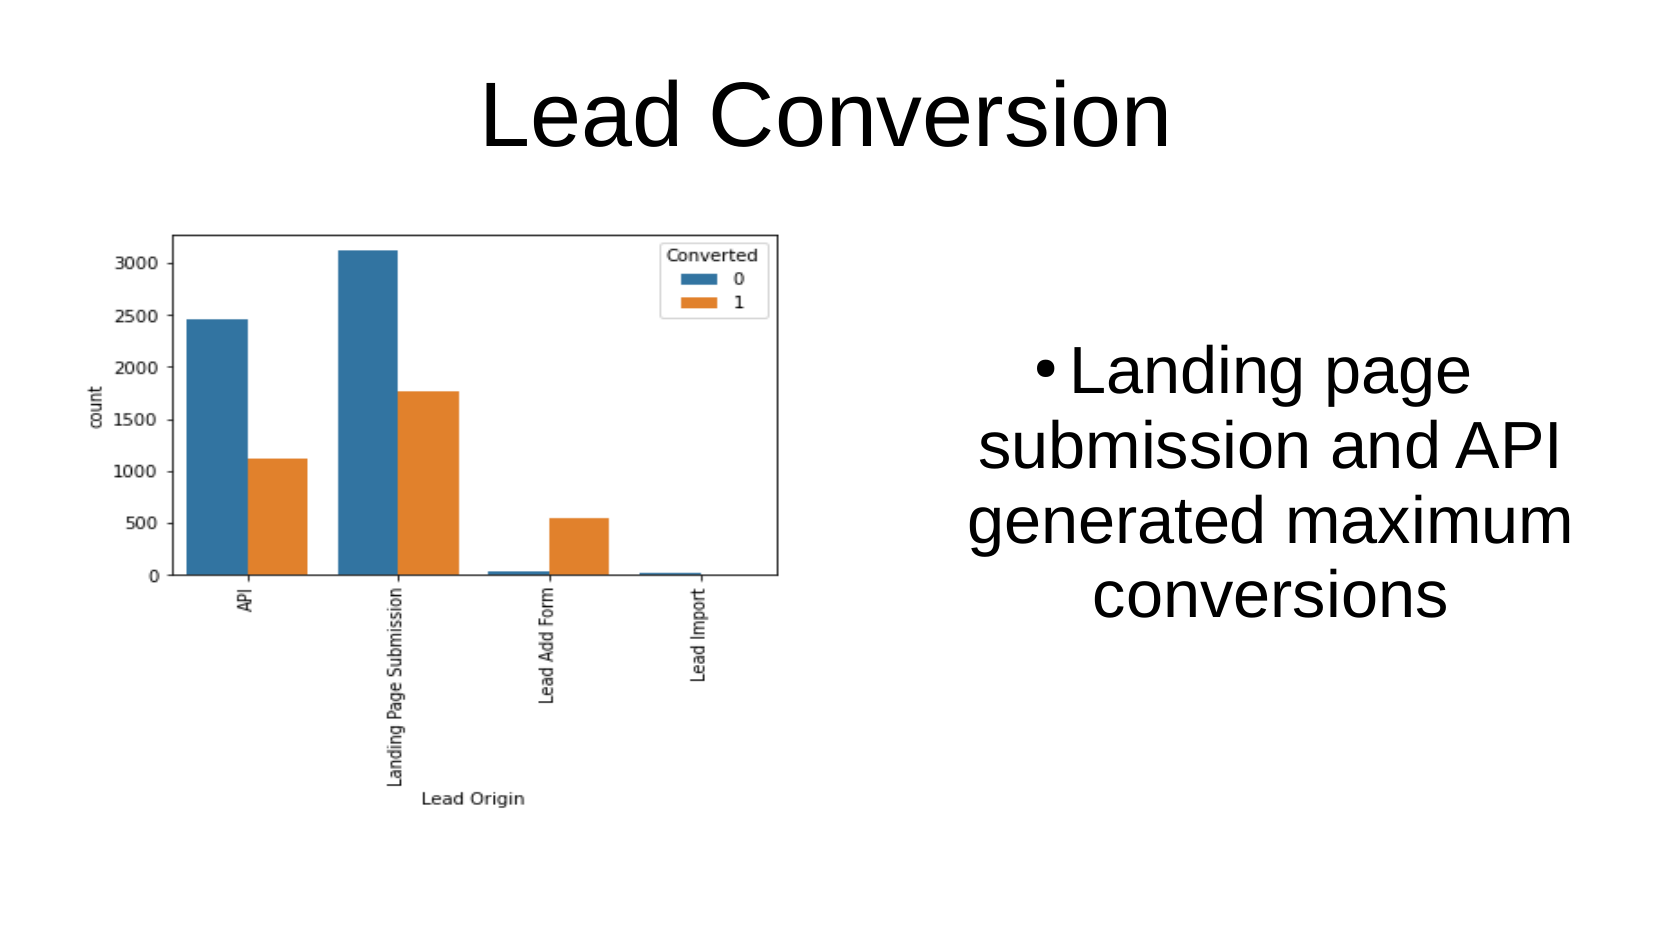

# Lead Conversion
Landing page submission and API generated maximum conversions